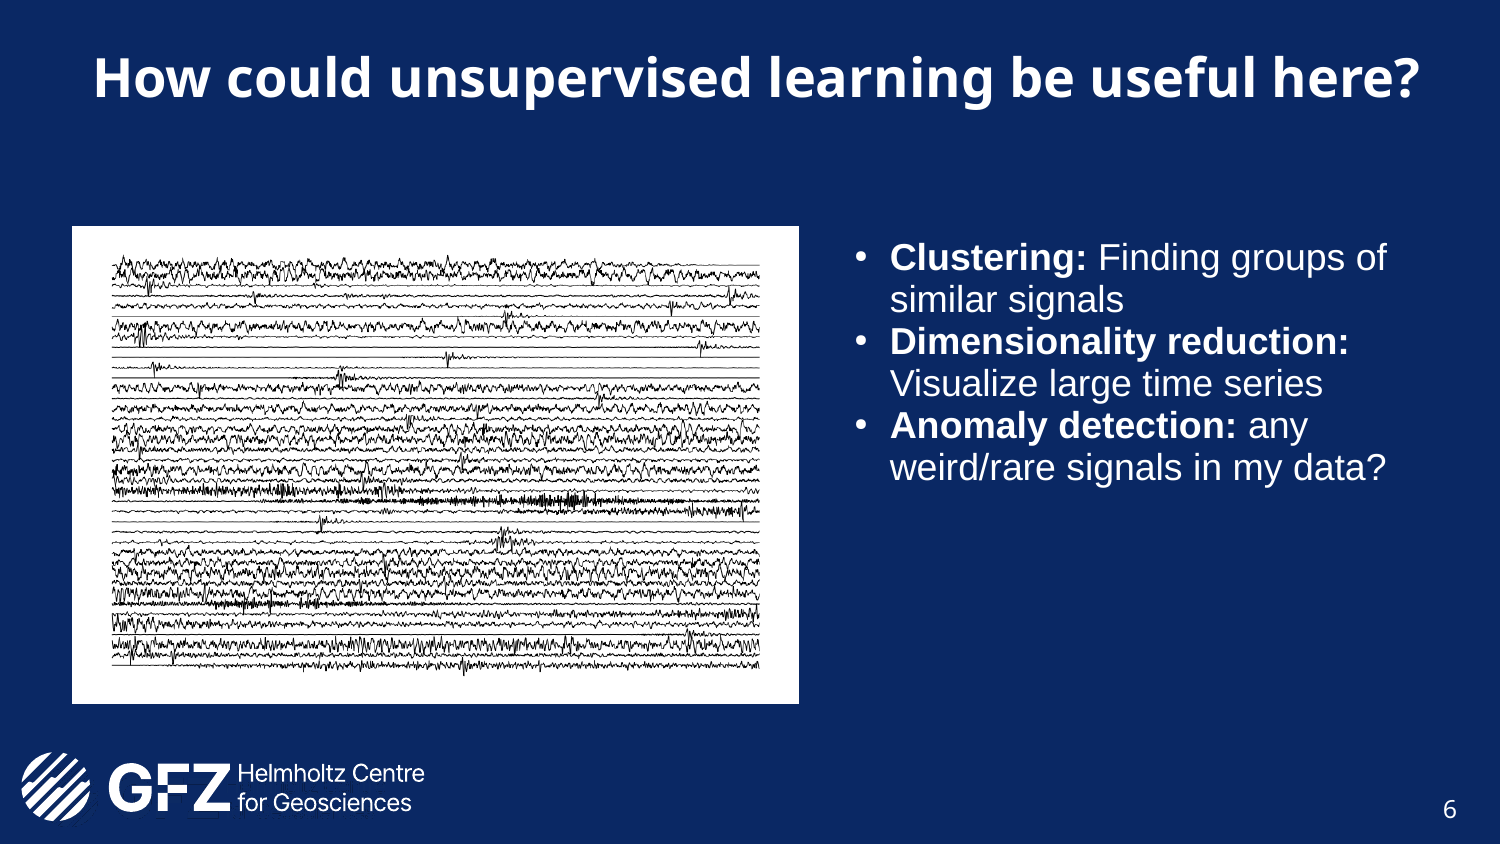

# How could unsupervised learning be useful here?
Clustering: Finding groups of similar signals
Dimensionality reduction: Visualize large time series
Anomaly detection: any weird/rare signals in my data?